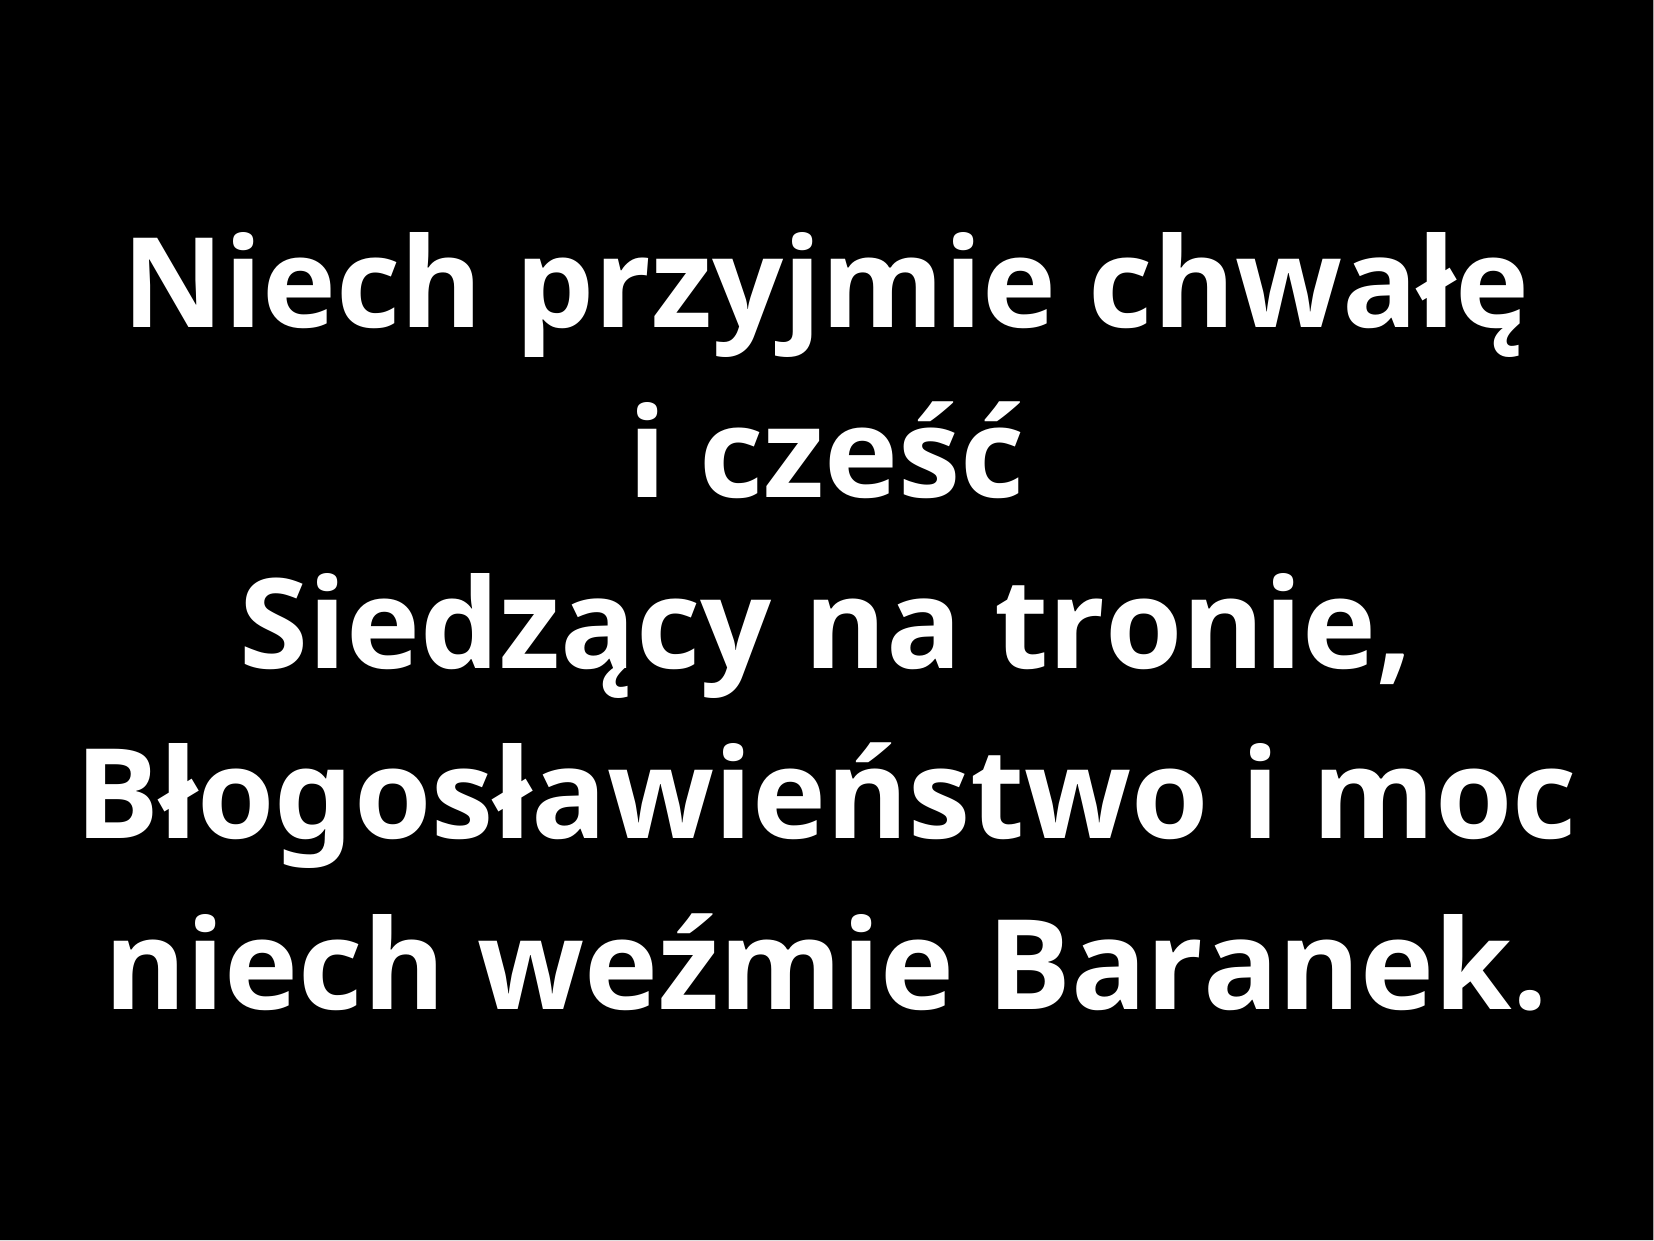

# Niech przyjmie chwałę i cześć Siedzący na tronie, Błogosławieństwo i moc niech weźmie Baranek.